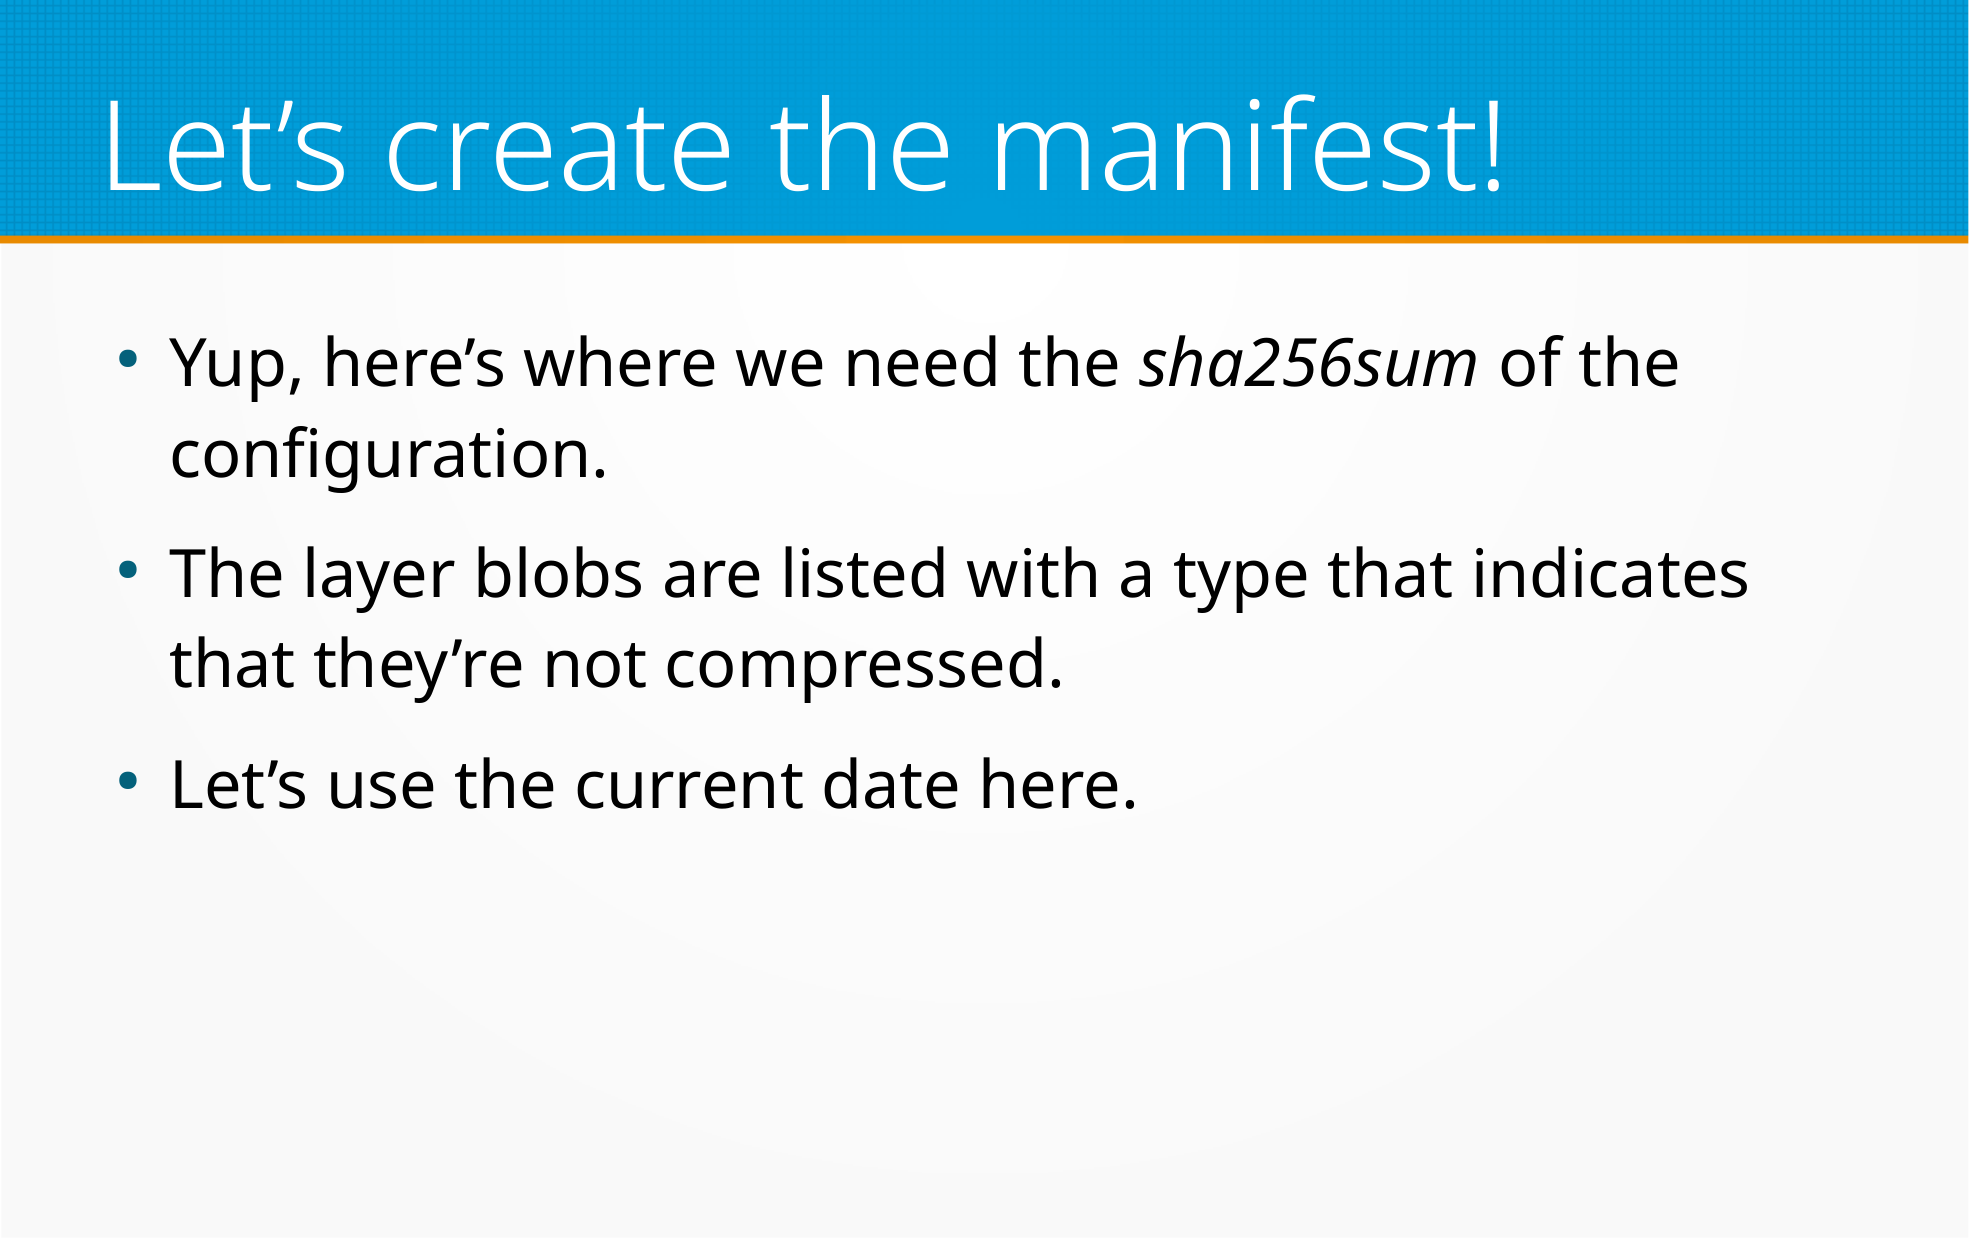

# Let’s create the manifest!
Yup, here’s where we need the sha256sum of the configuration.
The layer blobs are listed with a type that indicates that they’re not compressed.
Let’s use the current date here.